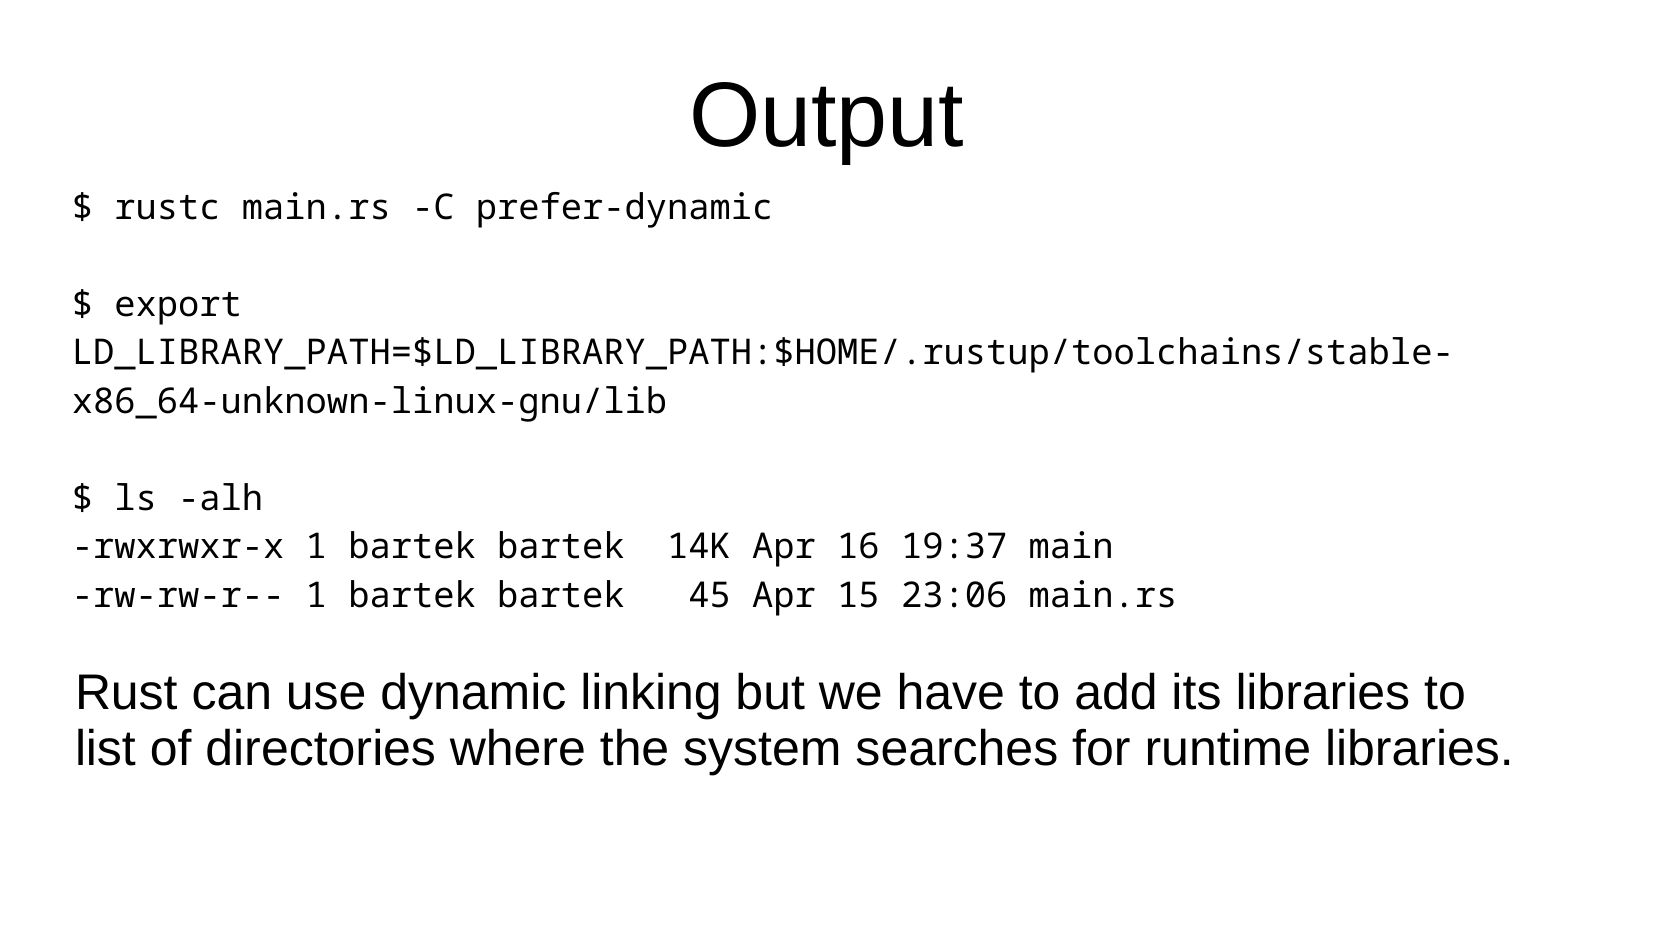

# Output
$ rustc main.rs -C prefer-dynamic
$ export LD_LIBRARY_PATH=$LD_LIBRARY_PATH:$HOME/.rustup/toolchains/stable-x86_64-unknown-linux-gnu/lib
$ ls -alh
-rwxrwxr-x 1 bartek bartek 14K Apr 16 19:37 main
-rw-rw-r-- 1 bartek bartek 45 Apr 15 23:06 main.rs
Rust can use dynamic linking but we have to add its libraries to
list of directories where the system searches for runtime libraries.